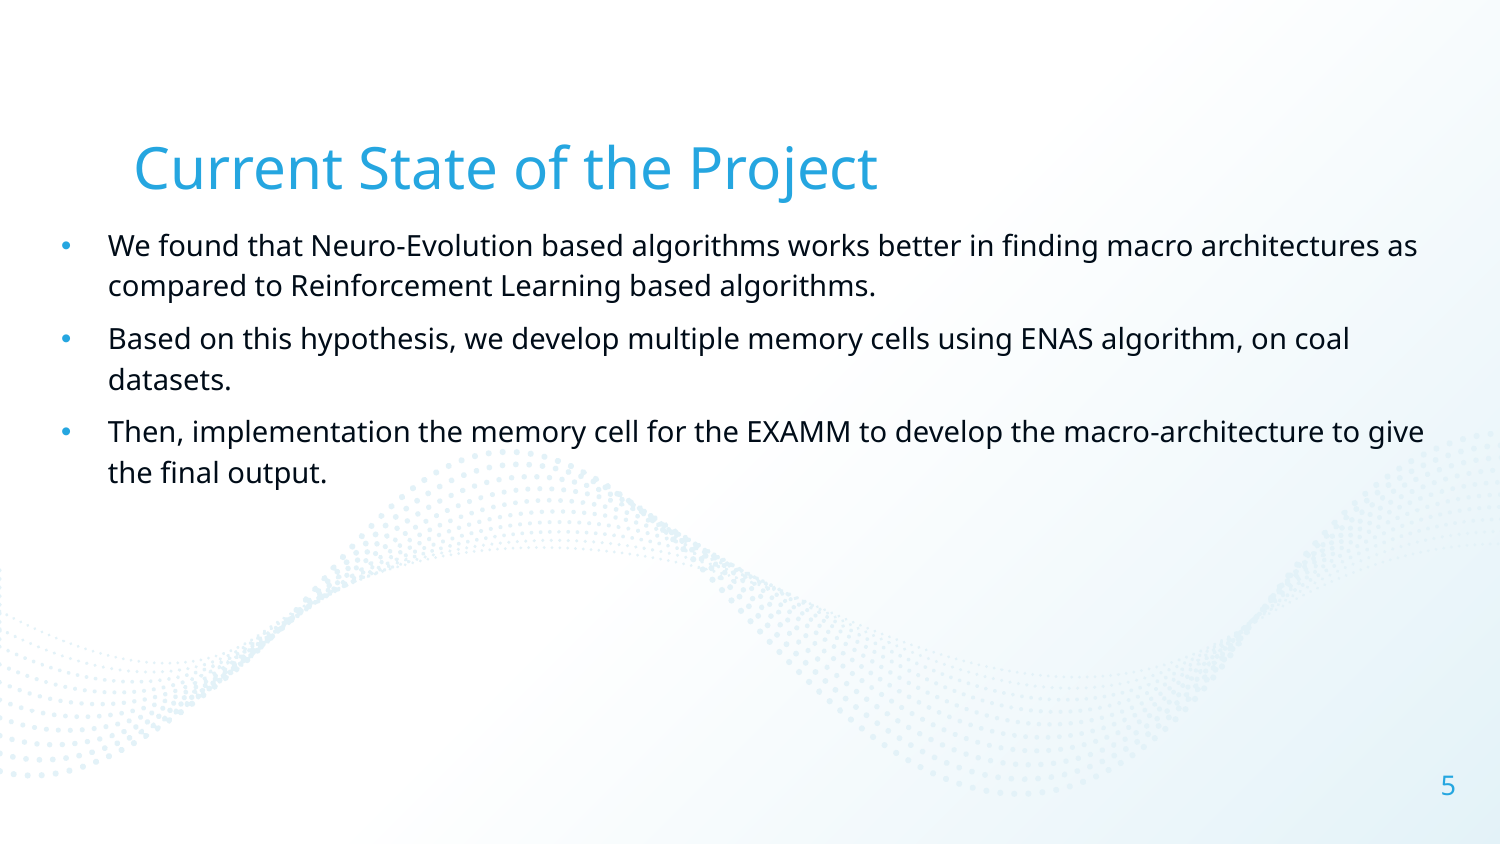

# Current State of the Project
We found that Neuro-Evolution based algorithms works better in finding macro architectures as compared to Reinforcement Learning based algorithms.
Based on this hypothesis, we develop multiple memory cells using ENAS algorithm, on coal datasets.
Then, implementation the memory cell for the EXAMM to develop the macro-architecture to give the final output.